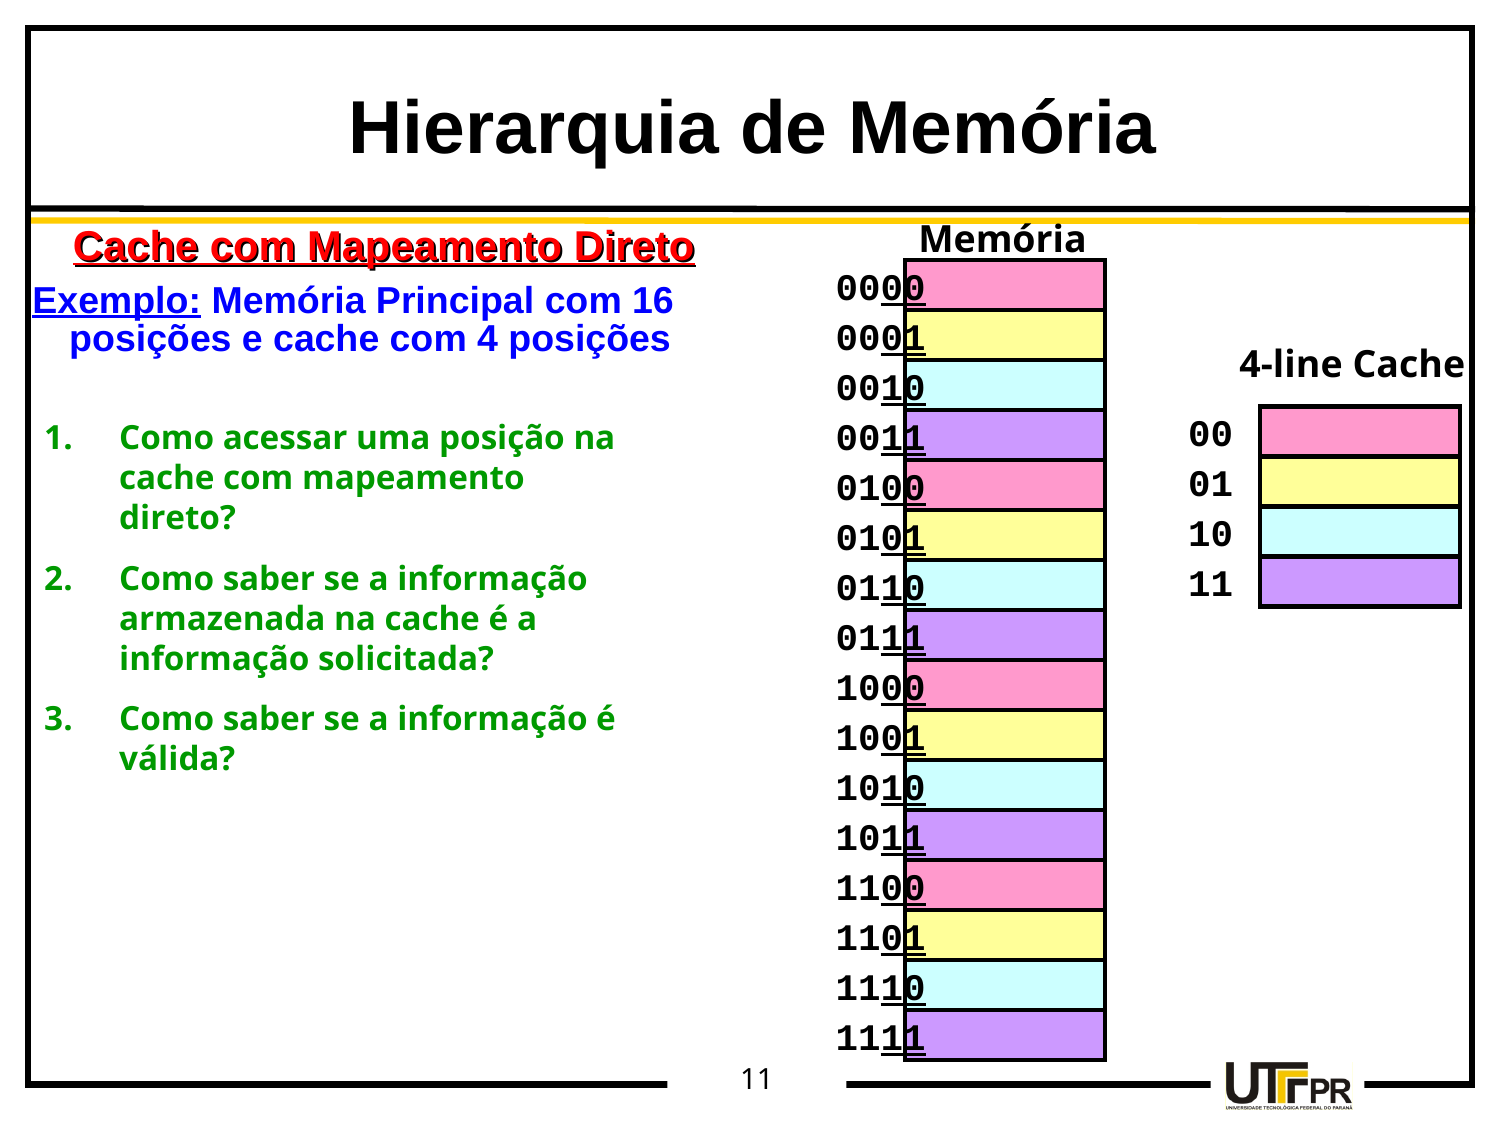

# Hierarquia de Memória
Memória
Cache com Mapeamento Direto
Exemplo: Memória Principal com 16 posições e cache com 4 posições
0000
0001
4-line Cache
0010
00
Como acessar uma posição na cache com mapeamento direto?
Como saber se a informação armazenada na cache é a informação solicitada?
Como saber se a informação é válida?
0011
01
0100
10
0101
11
0110
0111
1000
1001
1010
1011
1100
1101
1110
1111